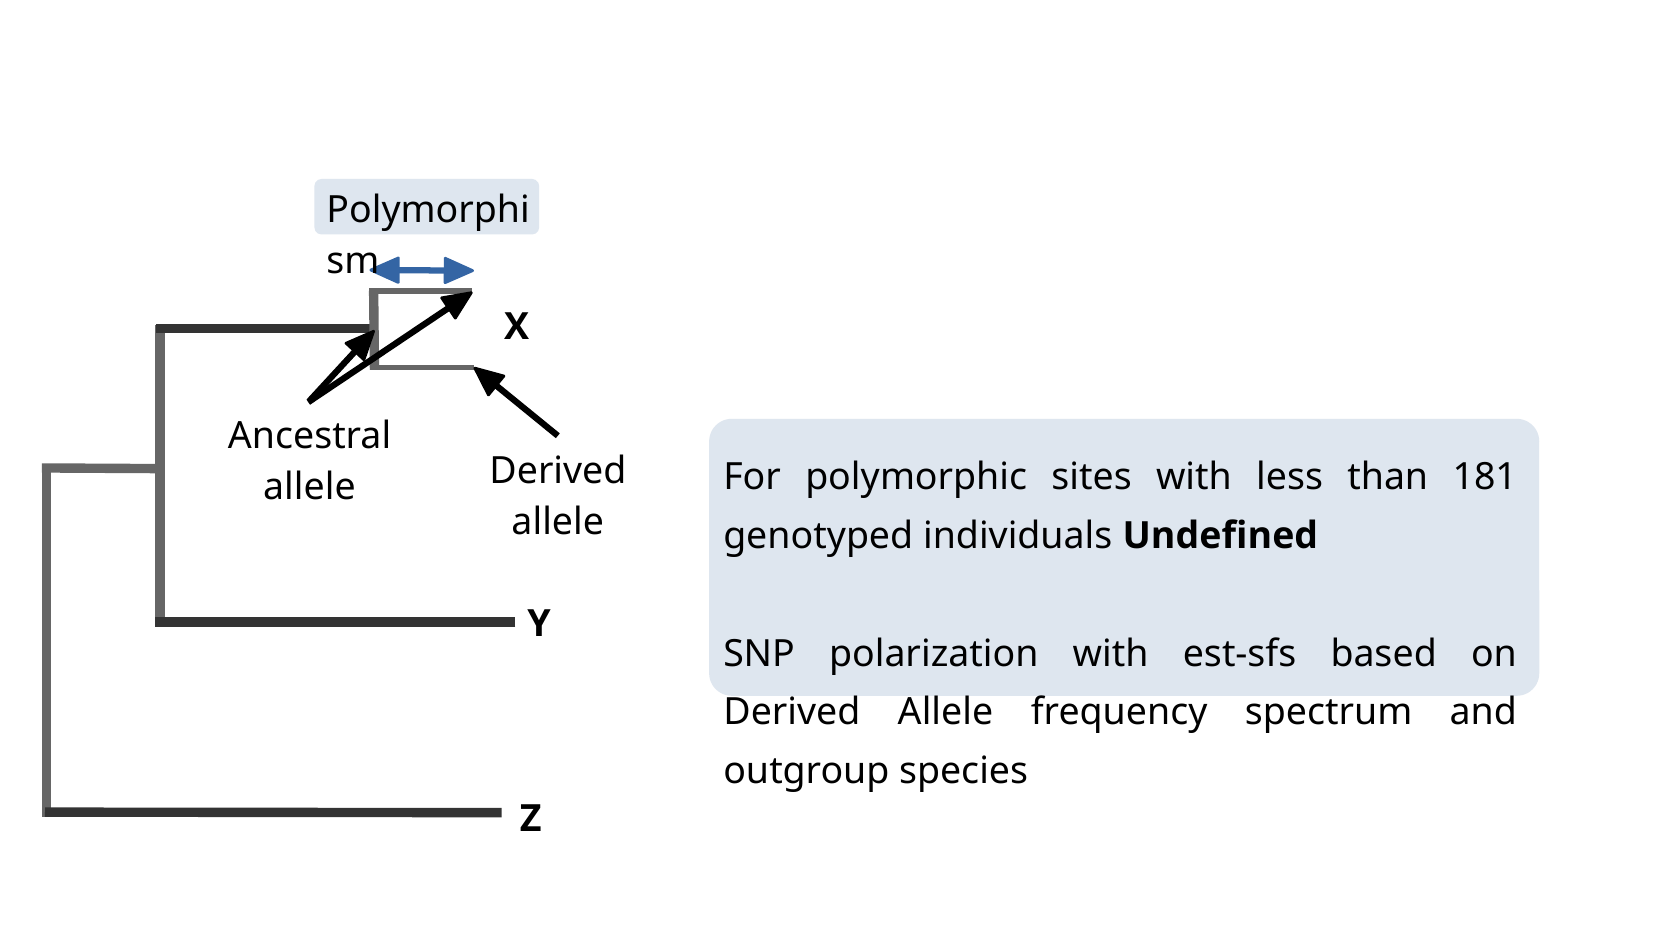

Polymorphism
X
Ancestral
allele
For polymorphic sites with less than 181 genotyped individuals Undefined
SNP polarization with est-sfs based on Derived Allele frequency spectrum and outgroup species
Derived
allele
Y
Z